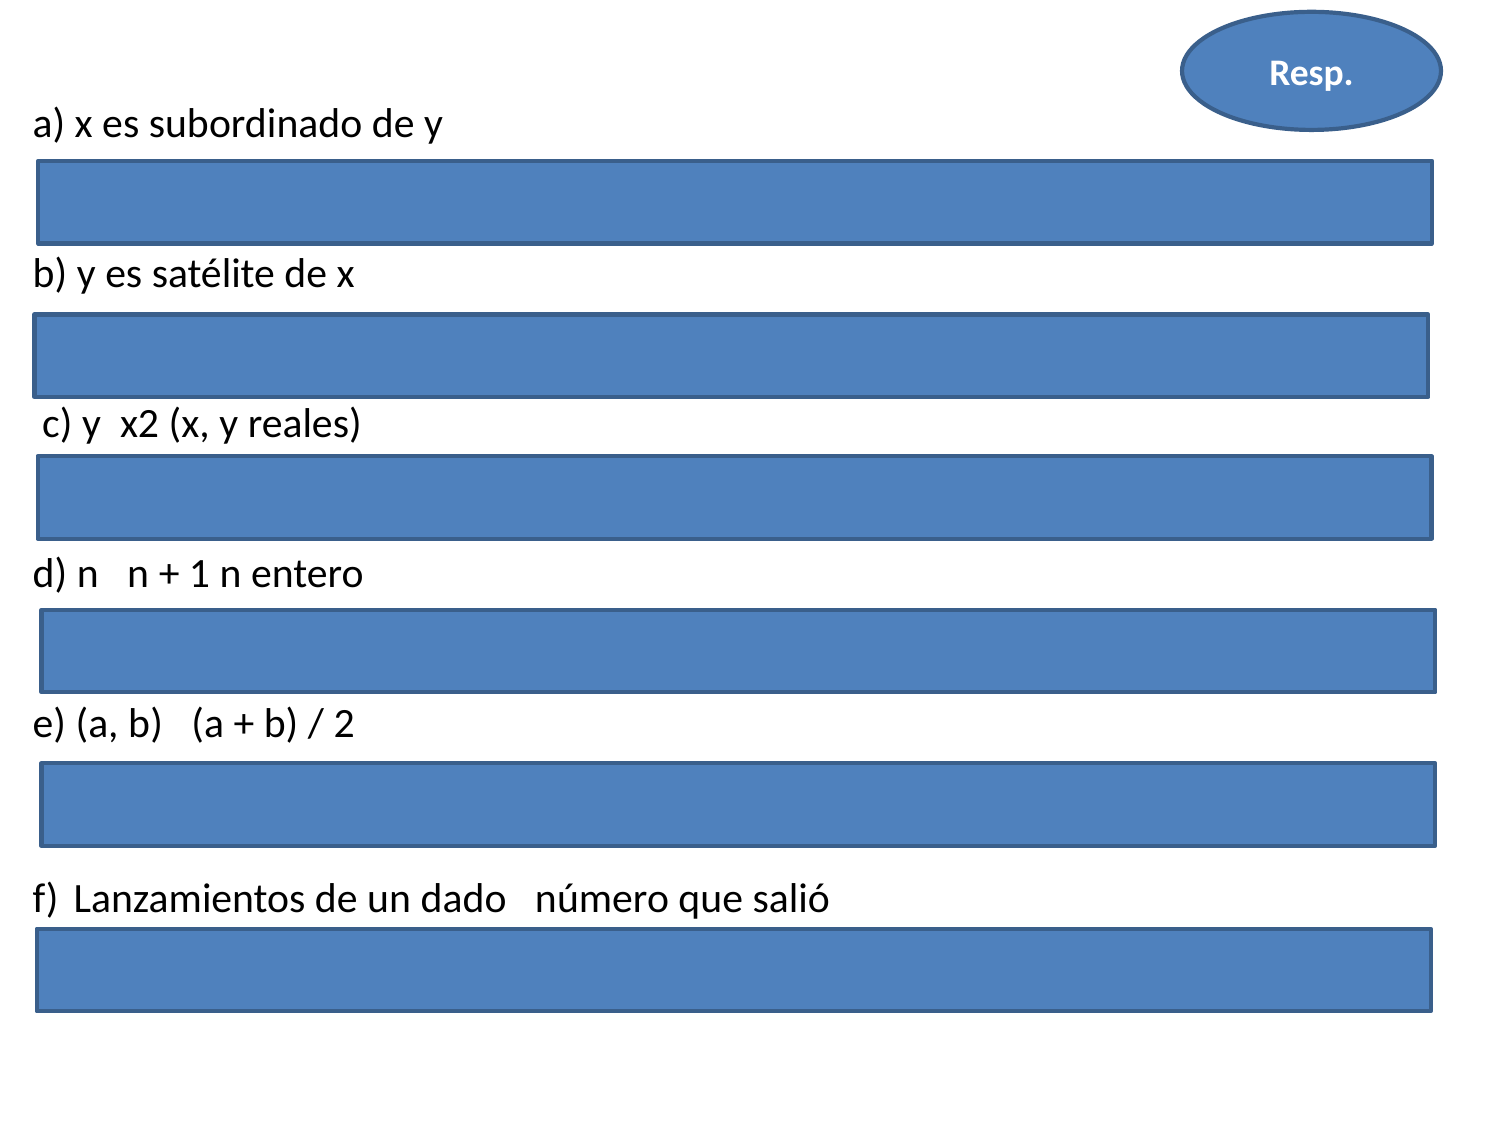

Resp.
# a) x es subordinado de y   b) y es satélite de x  c) y x2 (x, y reales)   d) n n + 1 n entero   e) (a, b) (a + b) / 2   f) Lanzamientos de un dado número que salió